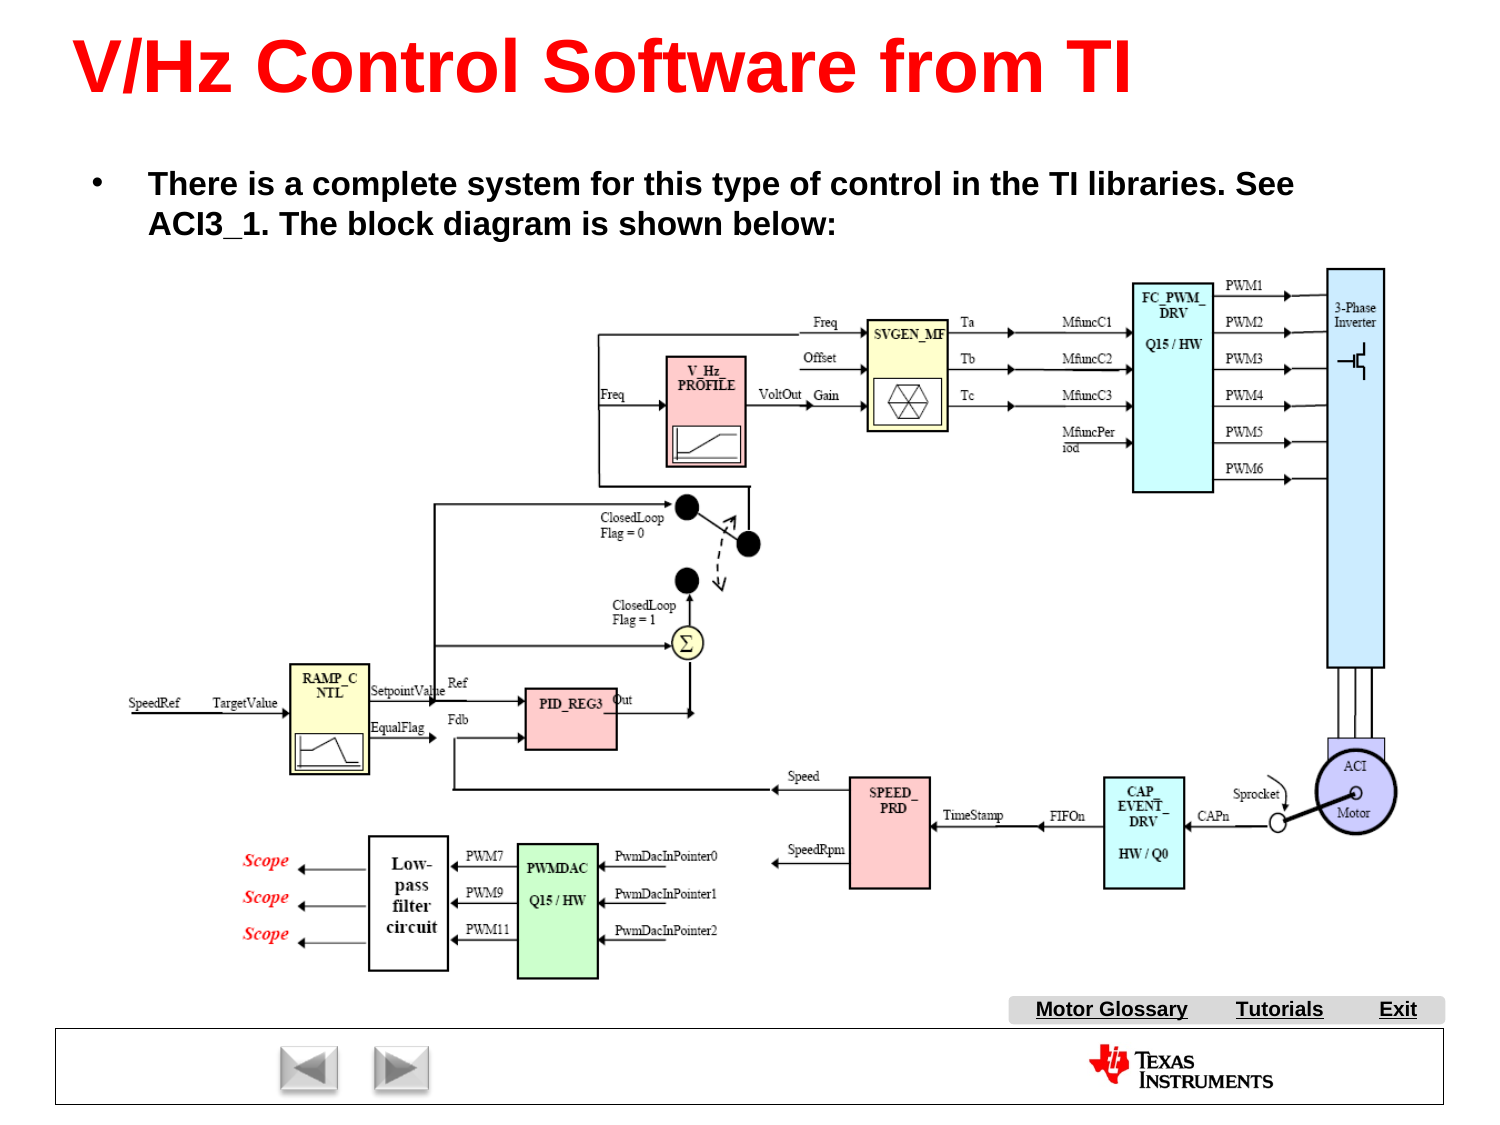

# V/Hz Control Software from TI
There is a complete system for this type of control in the TI libraries. See ACI3_1. The block diagram is shown below: